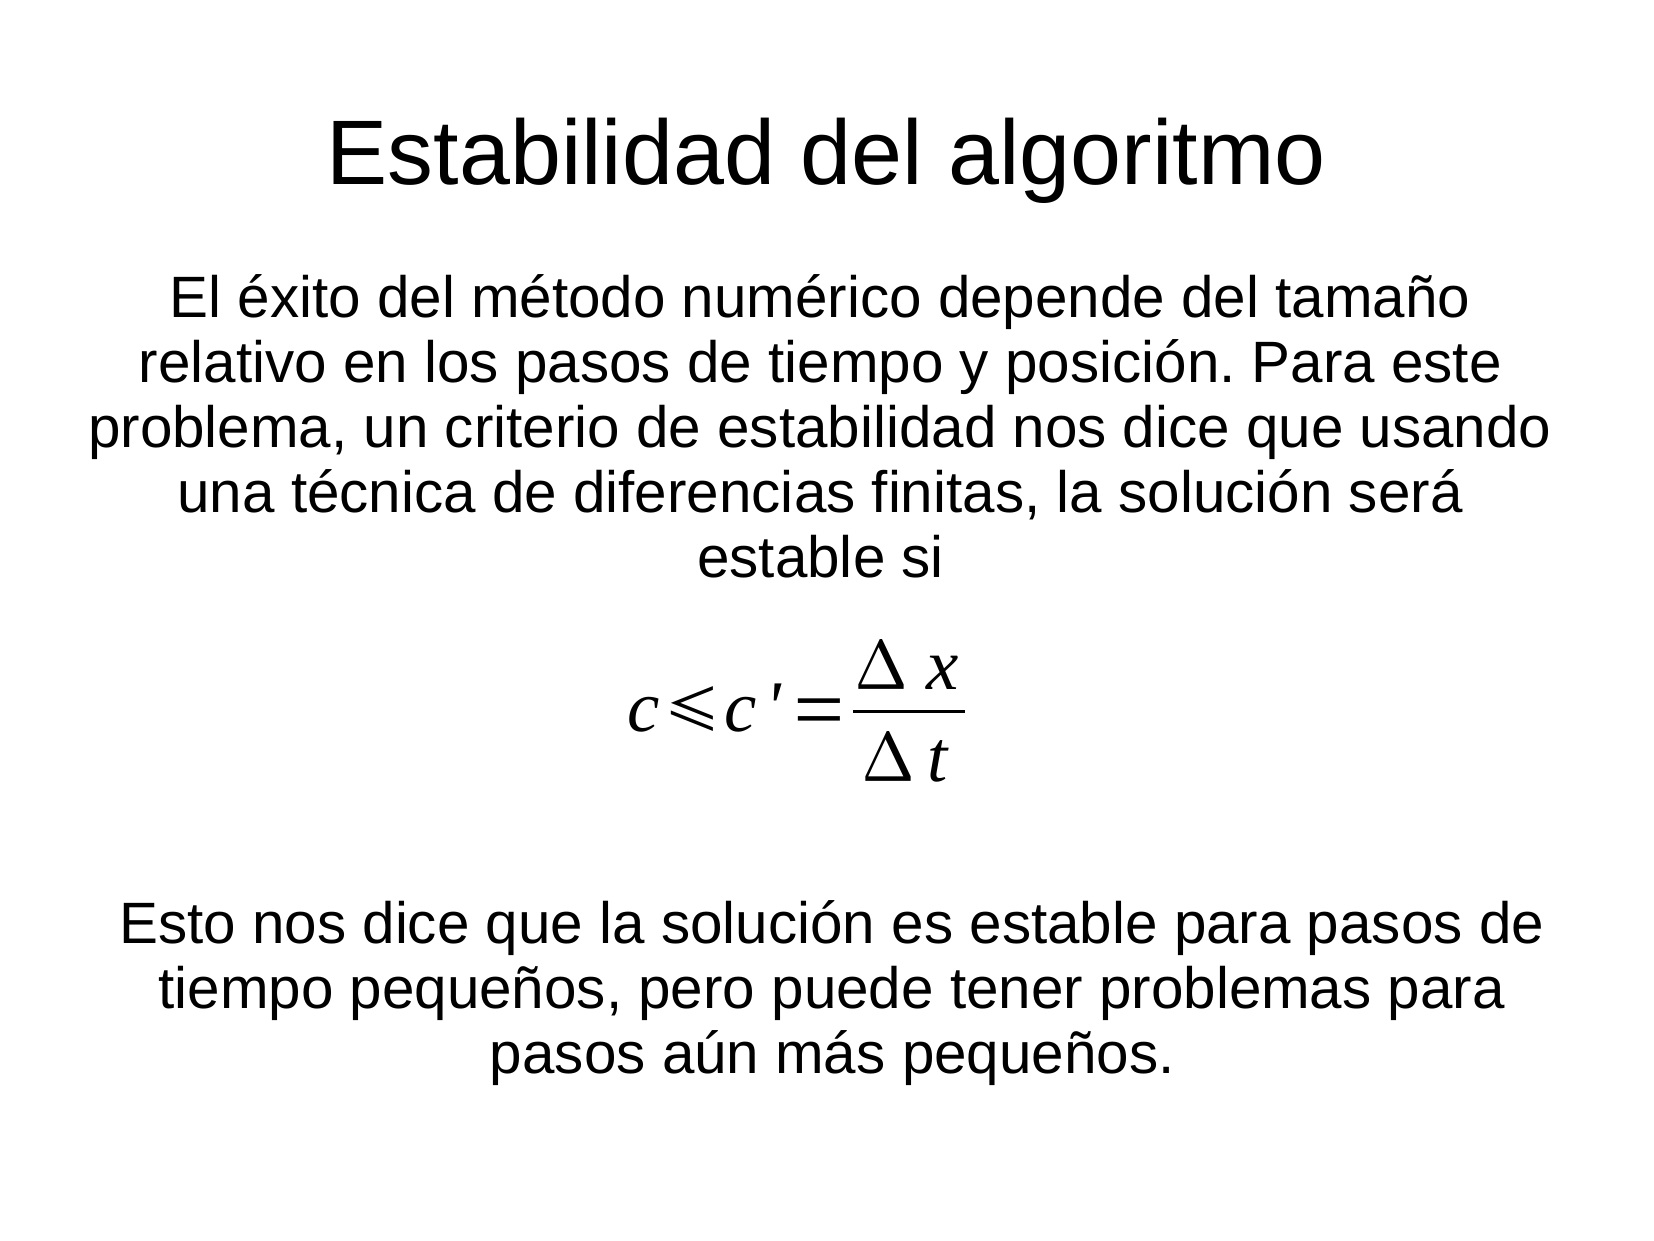

# Estabilidad del algoritmo
El éxito del método numérico depende del tamaño relativo en los pasos de tiempo y posición. Para este problema, un criterio de estabilidad nos dice que usando una técnica de diferencias finitas, la solución será estable si
Esto nos dice que la solución es estable para pasos de tiempo pequeños, pero puede tener problemas para pasos aún más pequeños.